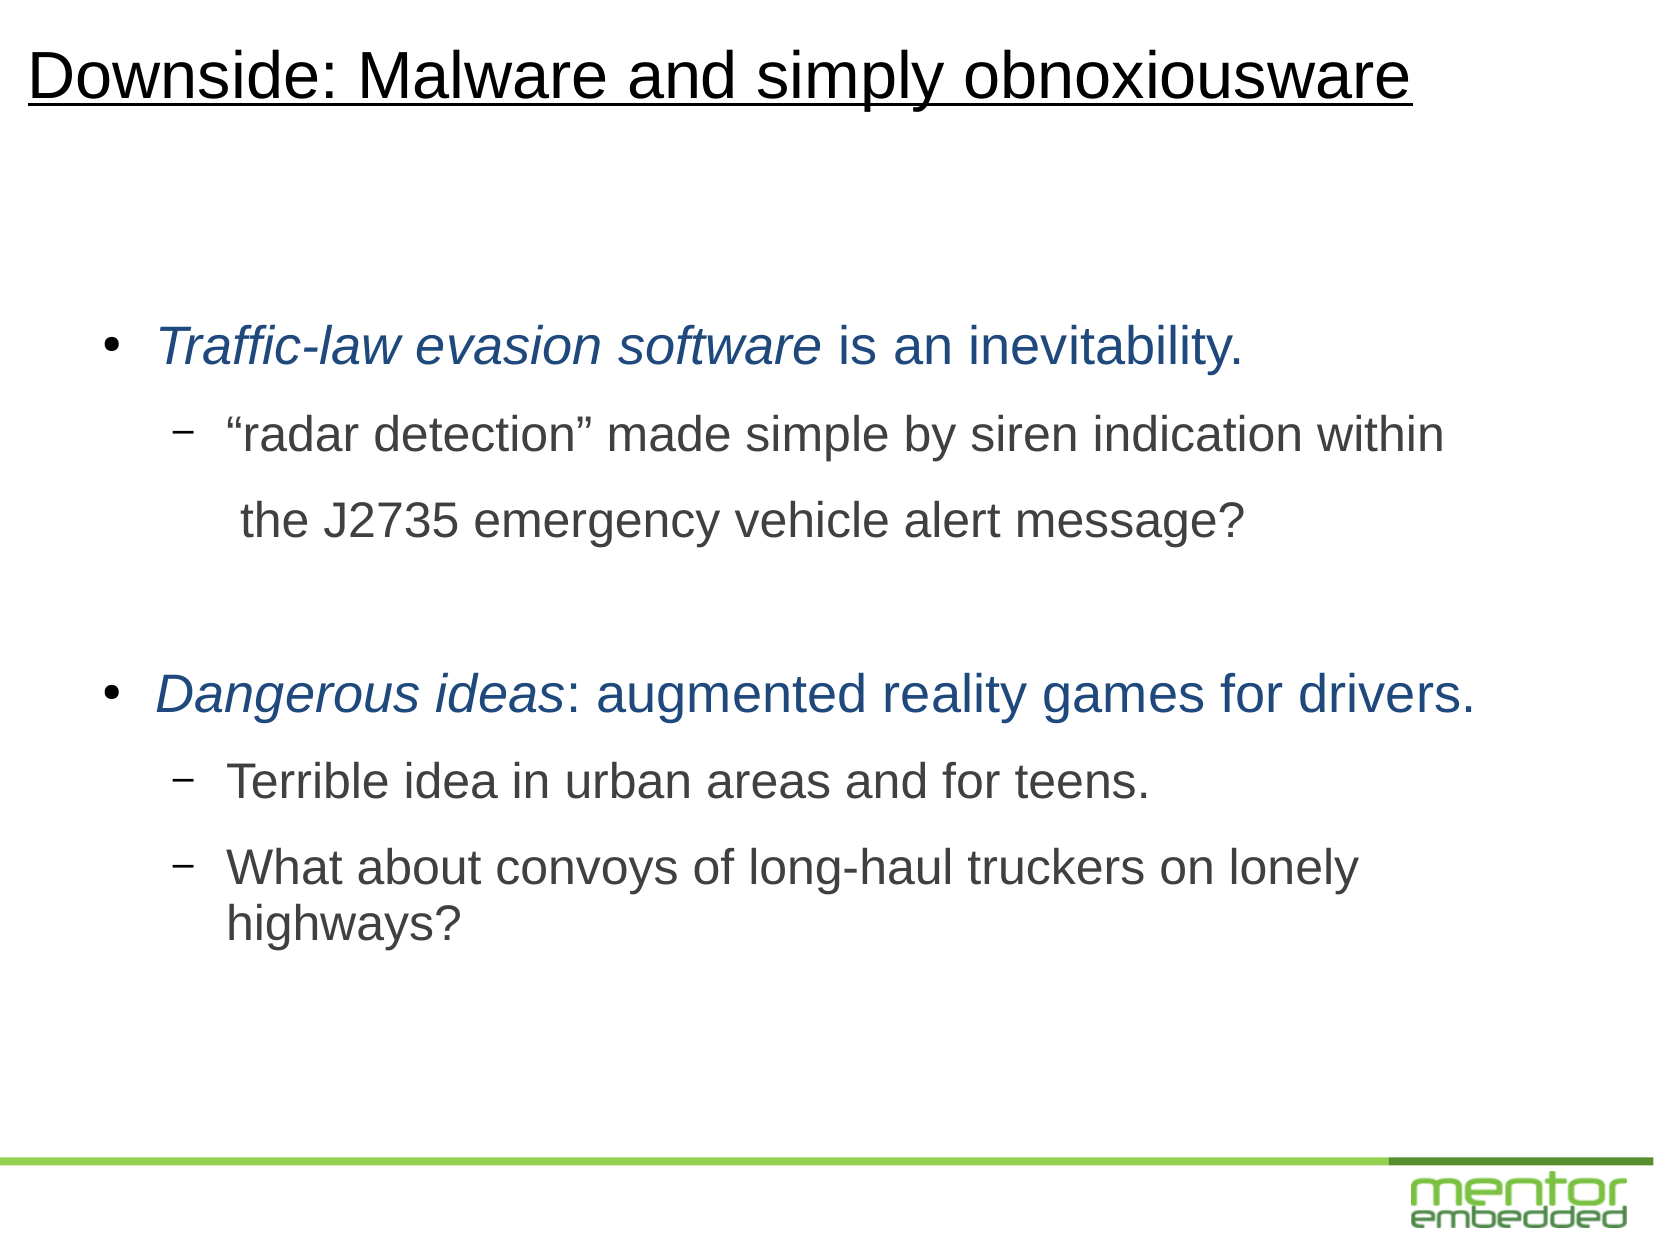

# Downside: Malware and simply obnoxiousware
Traffic-law evasion software is an inevitability.
“radar detection” made simple by siren indication within
 the J2735 emergency vehicle alert message?
Dangerous ideas: augmented reality games for drivers.
Terrible idea in urban areas and for teens.
What about convoys of long-haul truckers on lonely highways?